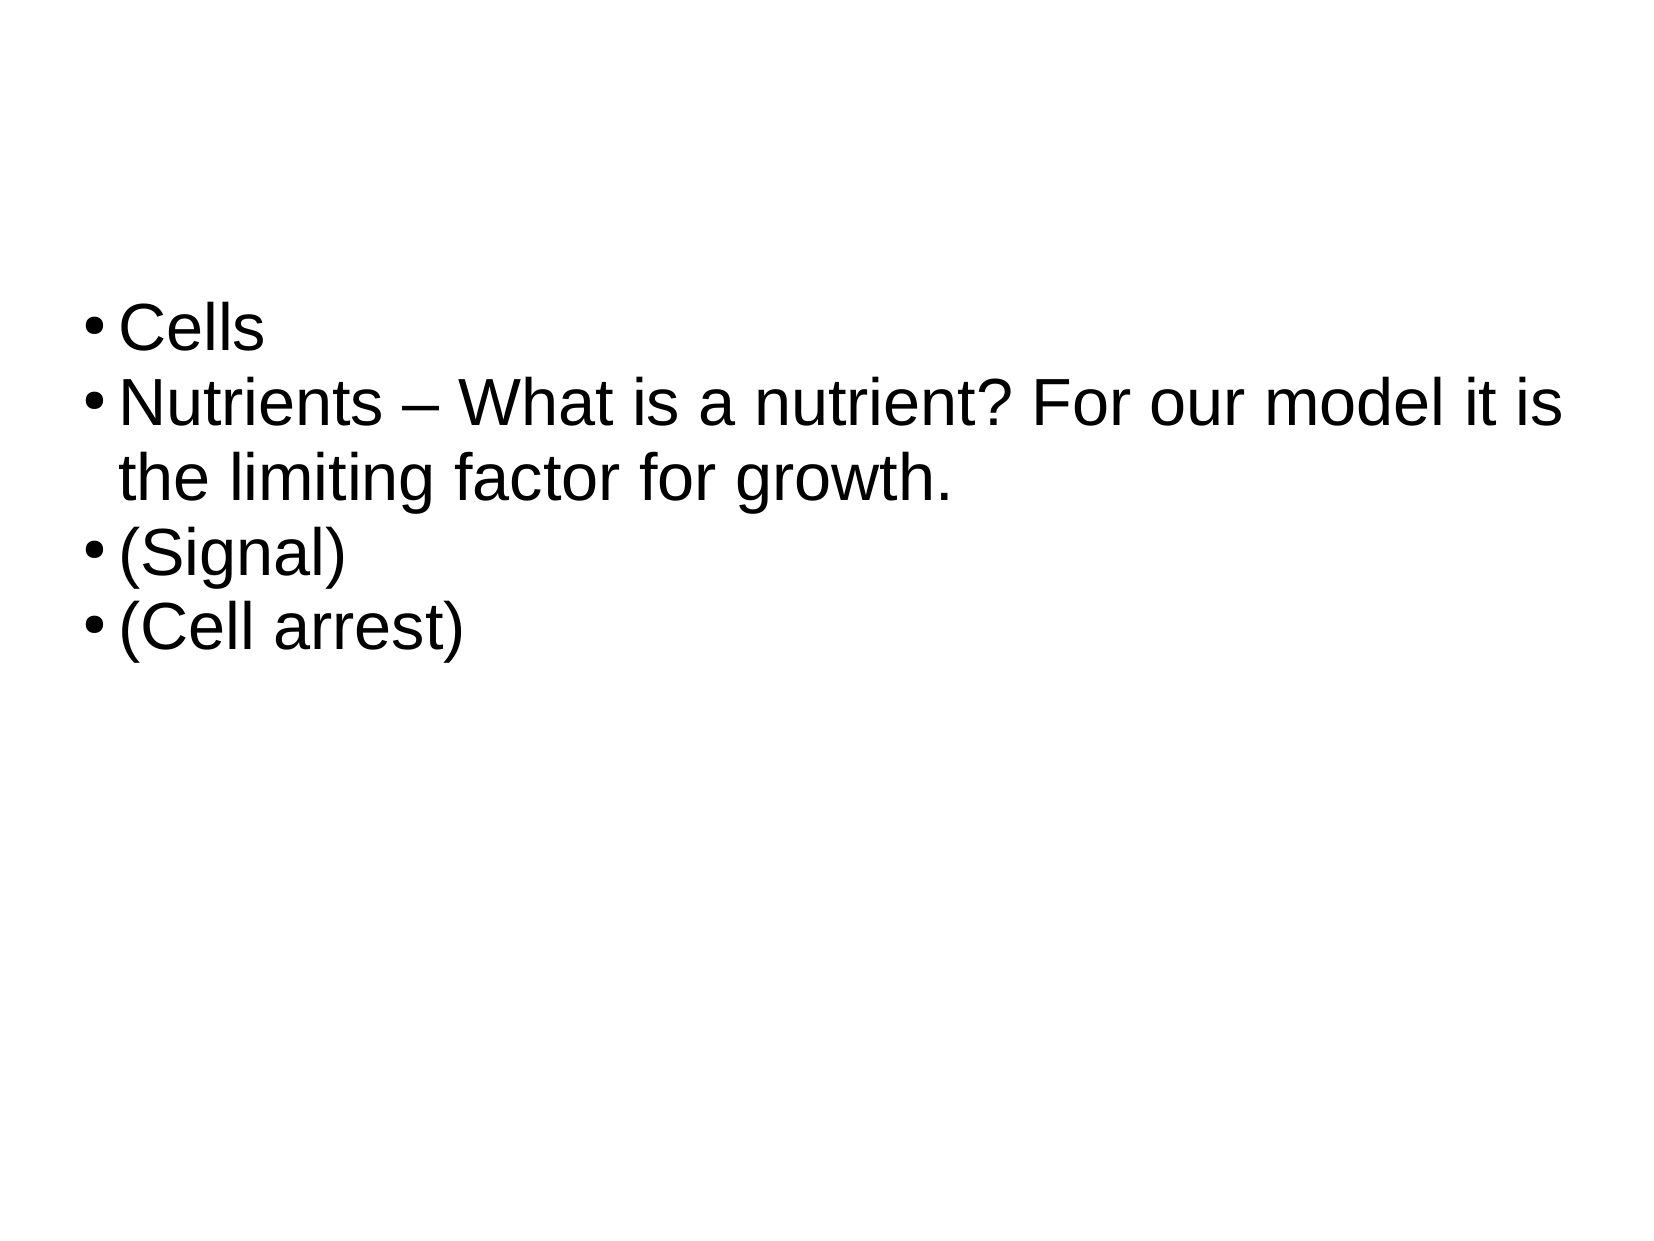

#
Cells
Nutrients – What is a nutrient? For our model it is the limiting factor for growth.
(Signal)
(Cell arrest)